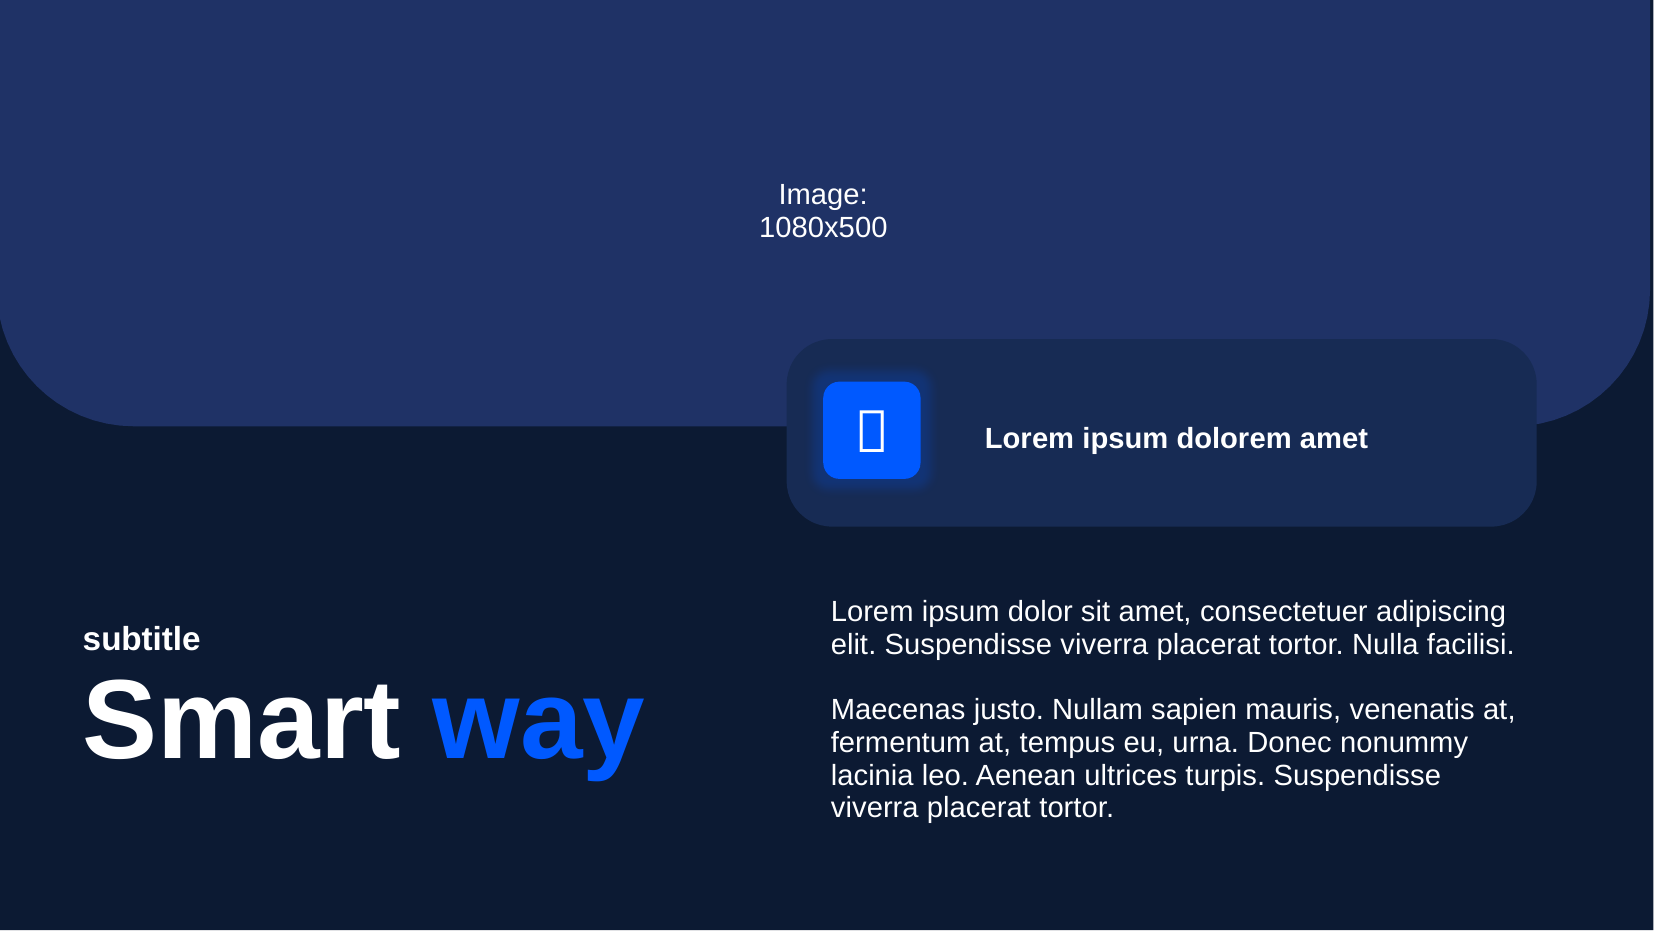

Image:
1080x500
Lorem ipsum dolorem amet

# subtitle Smart way
Lorem ipsum dolor sit amet, consectetuer adipiscing elit. Suspendisse viverra placerat tortor. Nulla facilisi.
Maecenas justo. Nullam sapien mauris, venenatis at, fermentum at, tempus eu, urna. Donec nonummy lacinia leo. Aenean ultrices turpis. Suspendisse viverra placerat tortor.